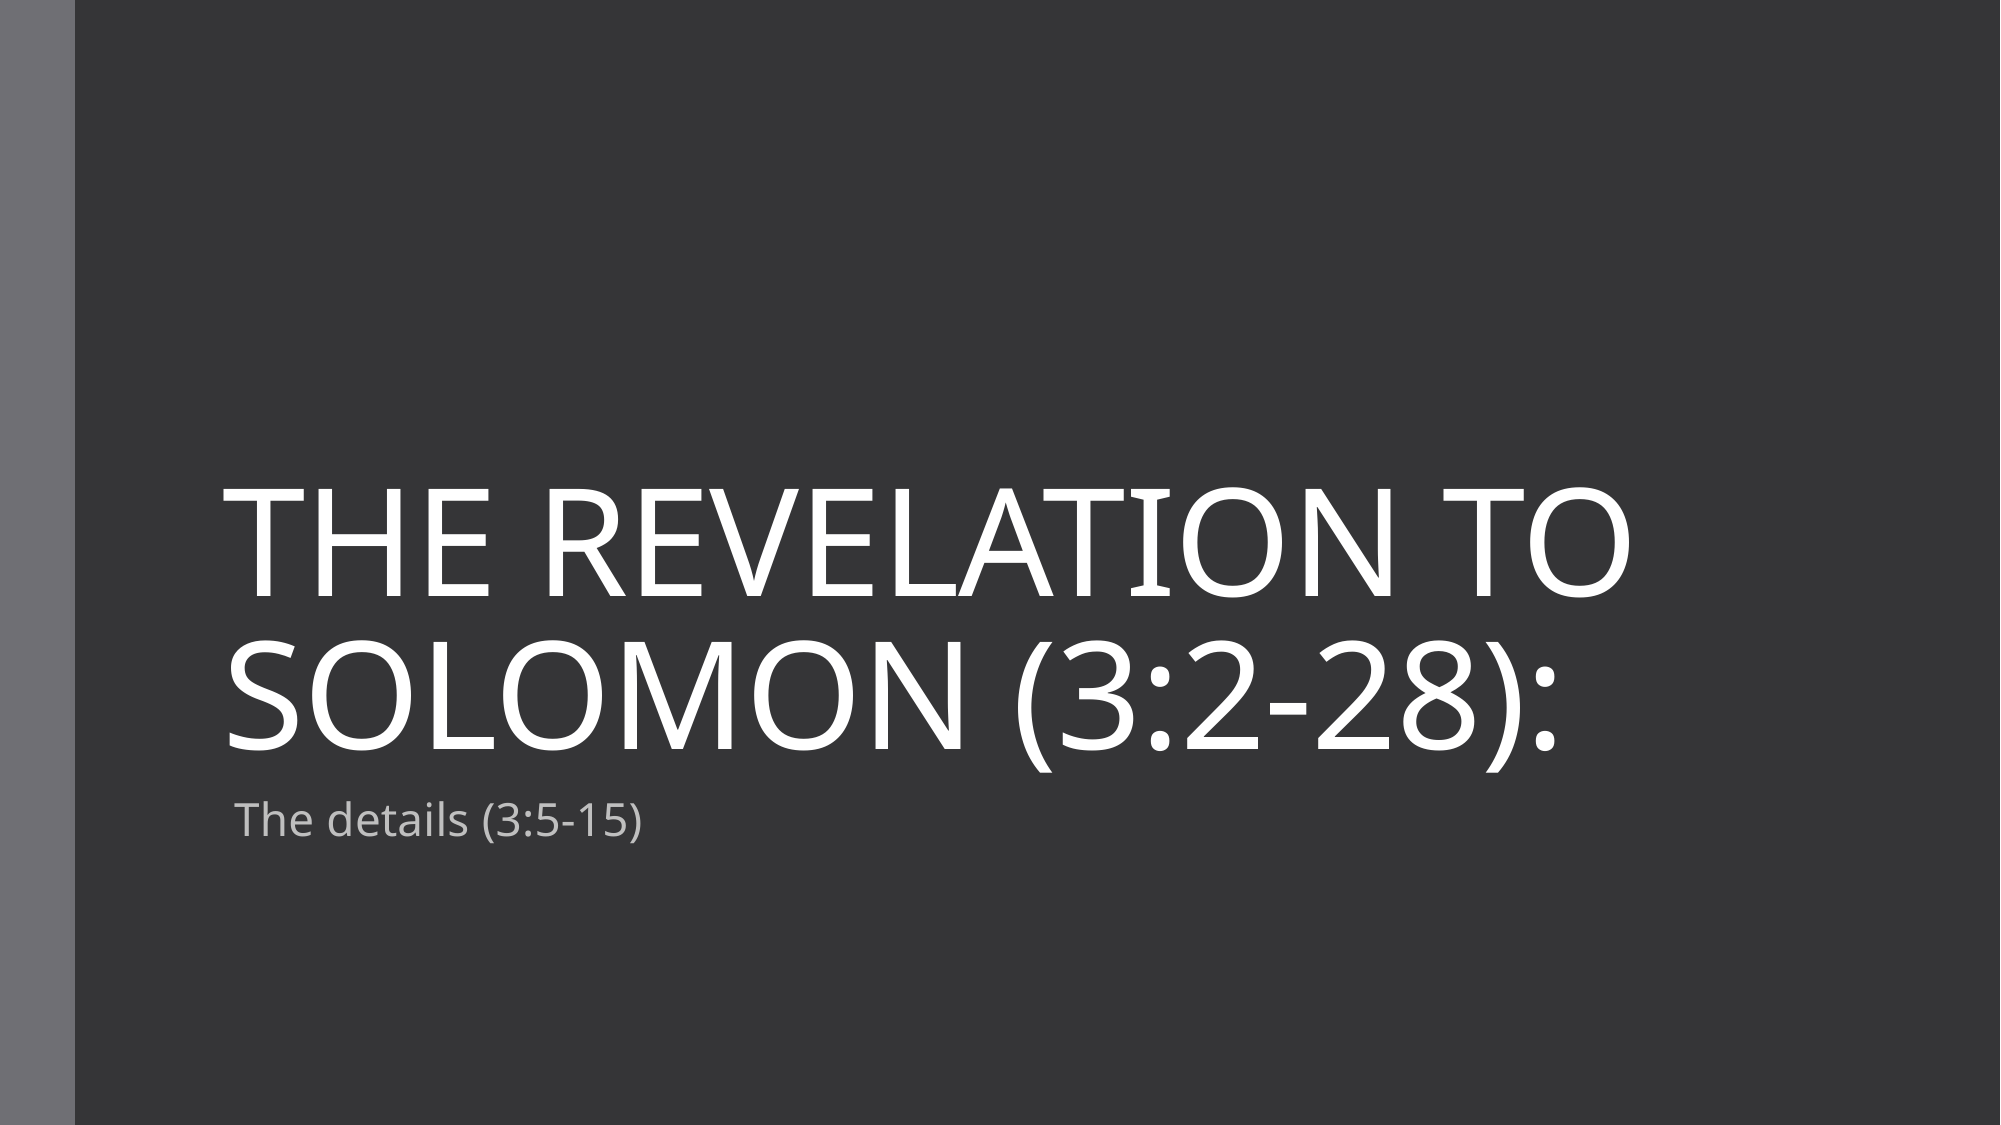

# THE REVELATION TO SOLOMON (3:2-28):
 The details (3:5-15)